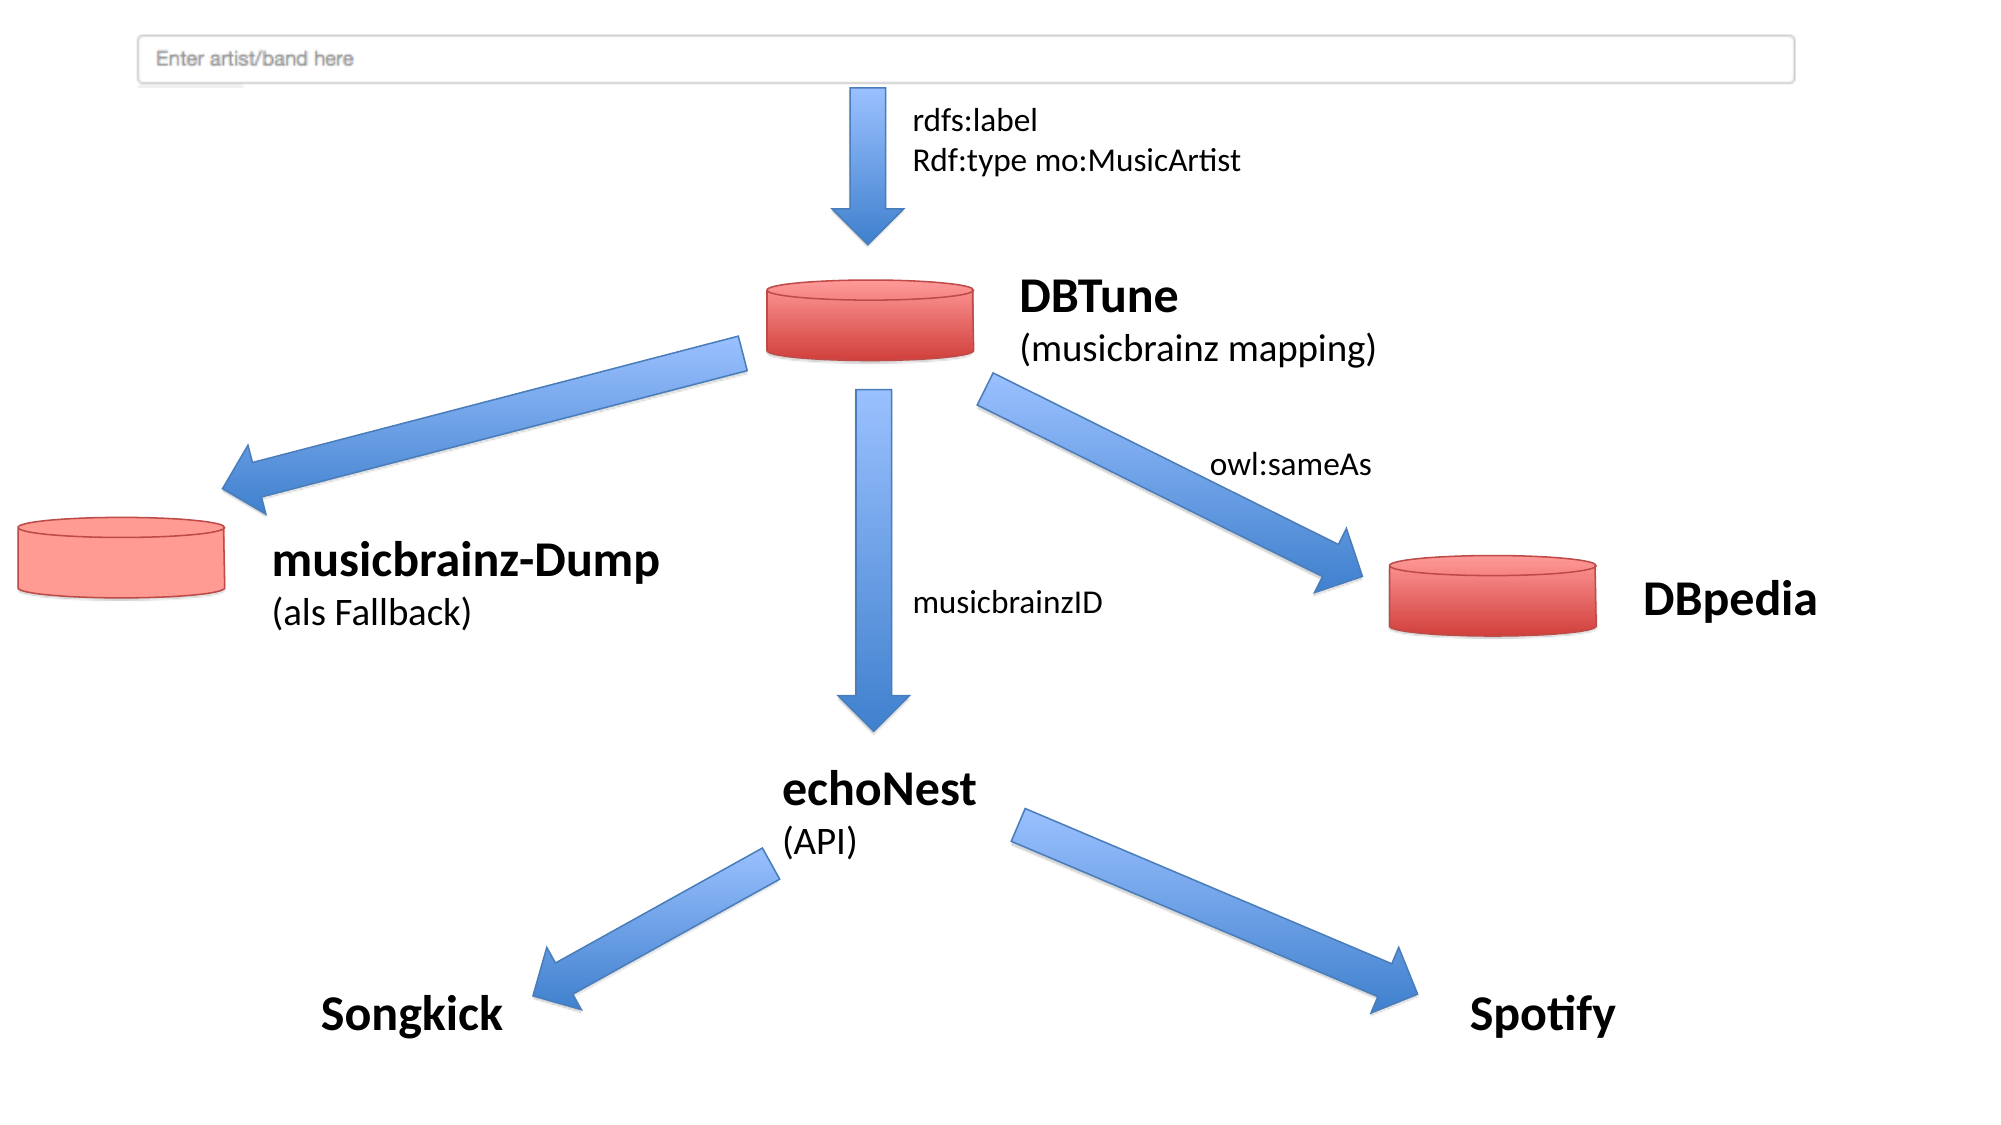

rdfs:label
Rdf:type mo:MusicArtist
DBTune
(musicbrainz mapping)
owl:sameAs
musicbrainzID
musicbrainz-Dump
(als Fallback)
DBpedia
echoNest
(API)
Songkick
Spotify